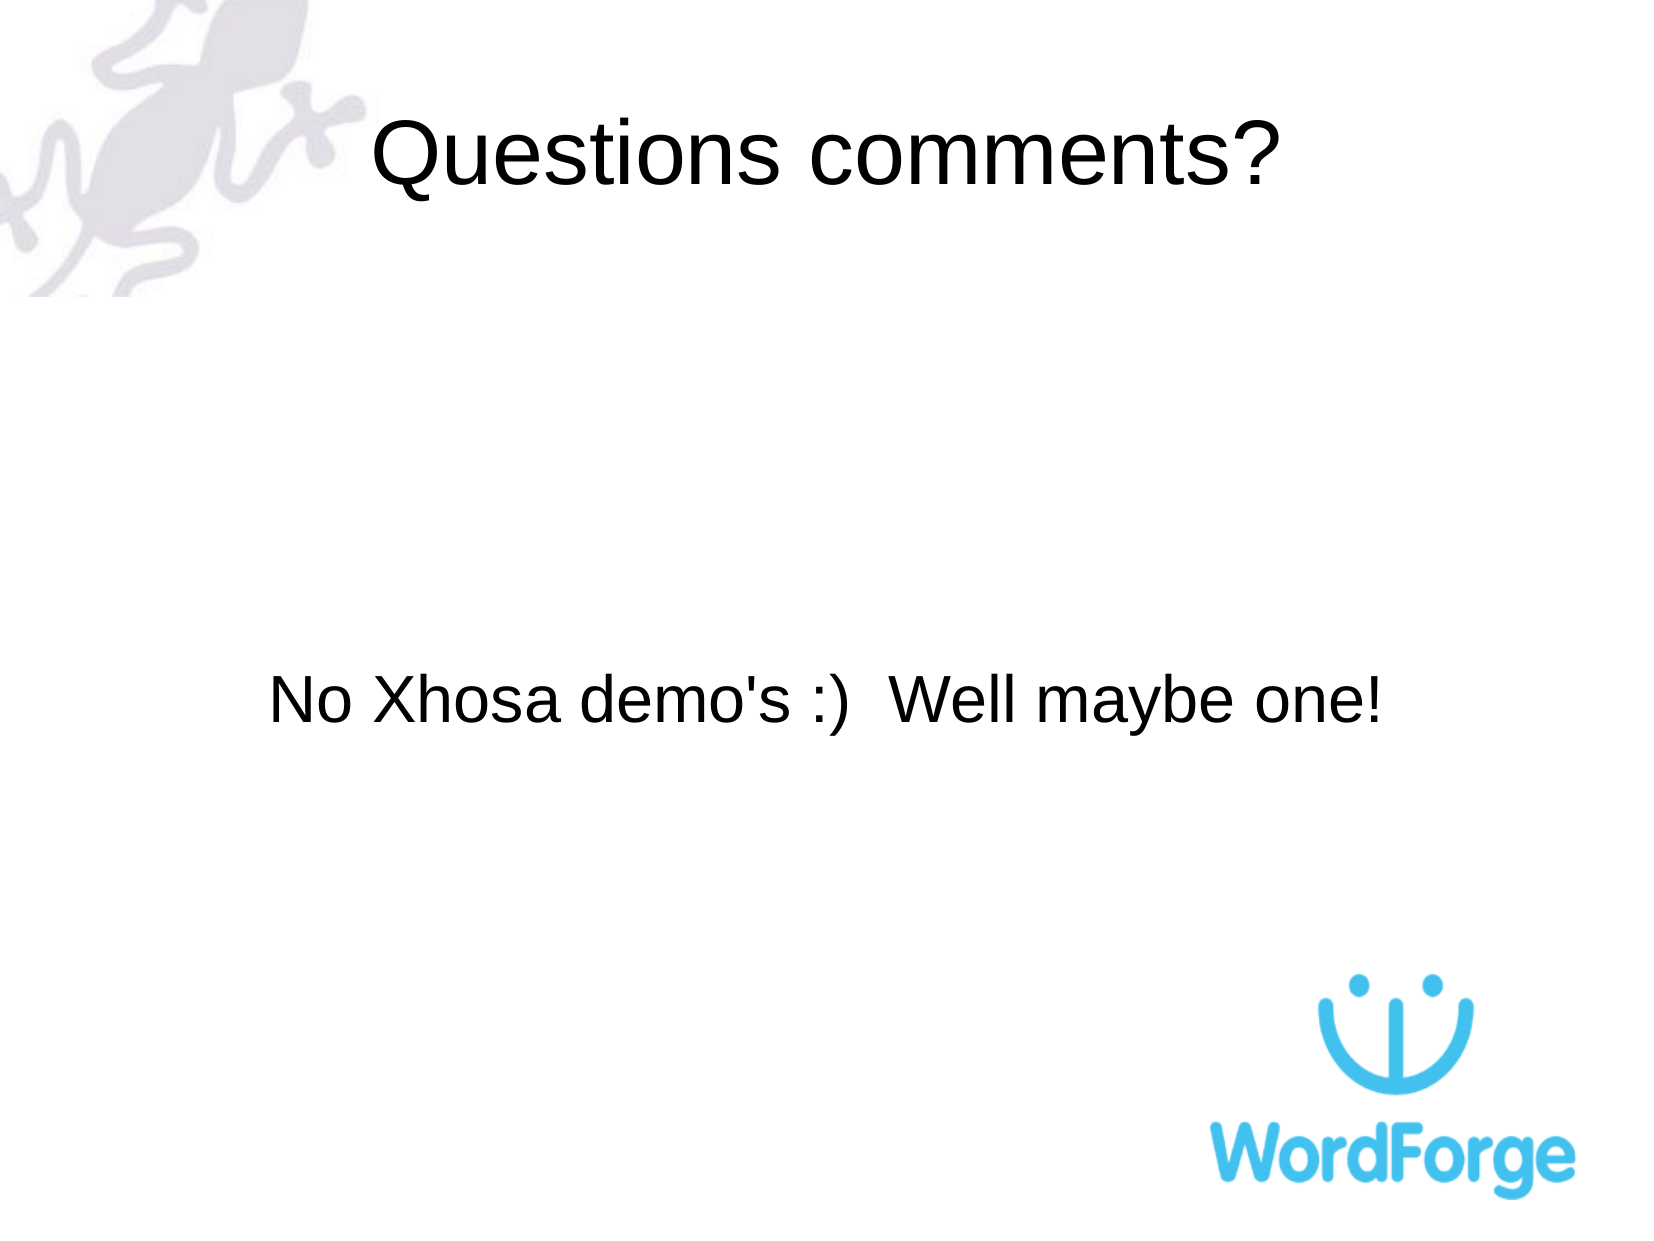

# Questions comments?
No Xhosa demo's :) Well maybe one!